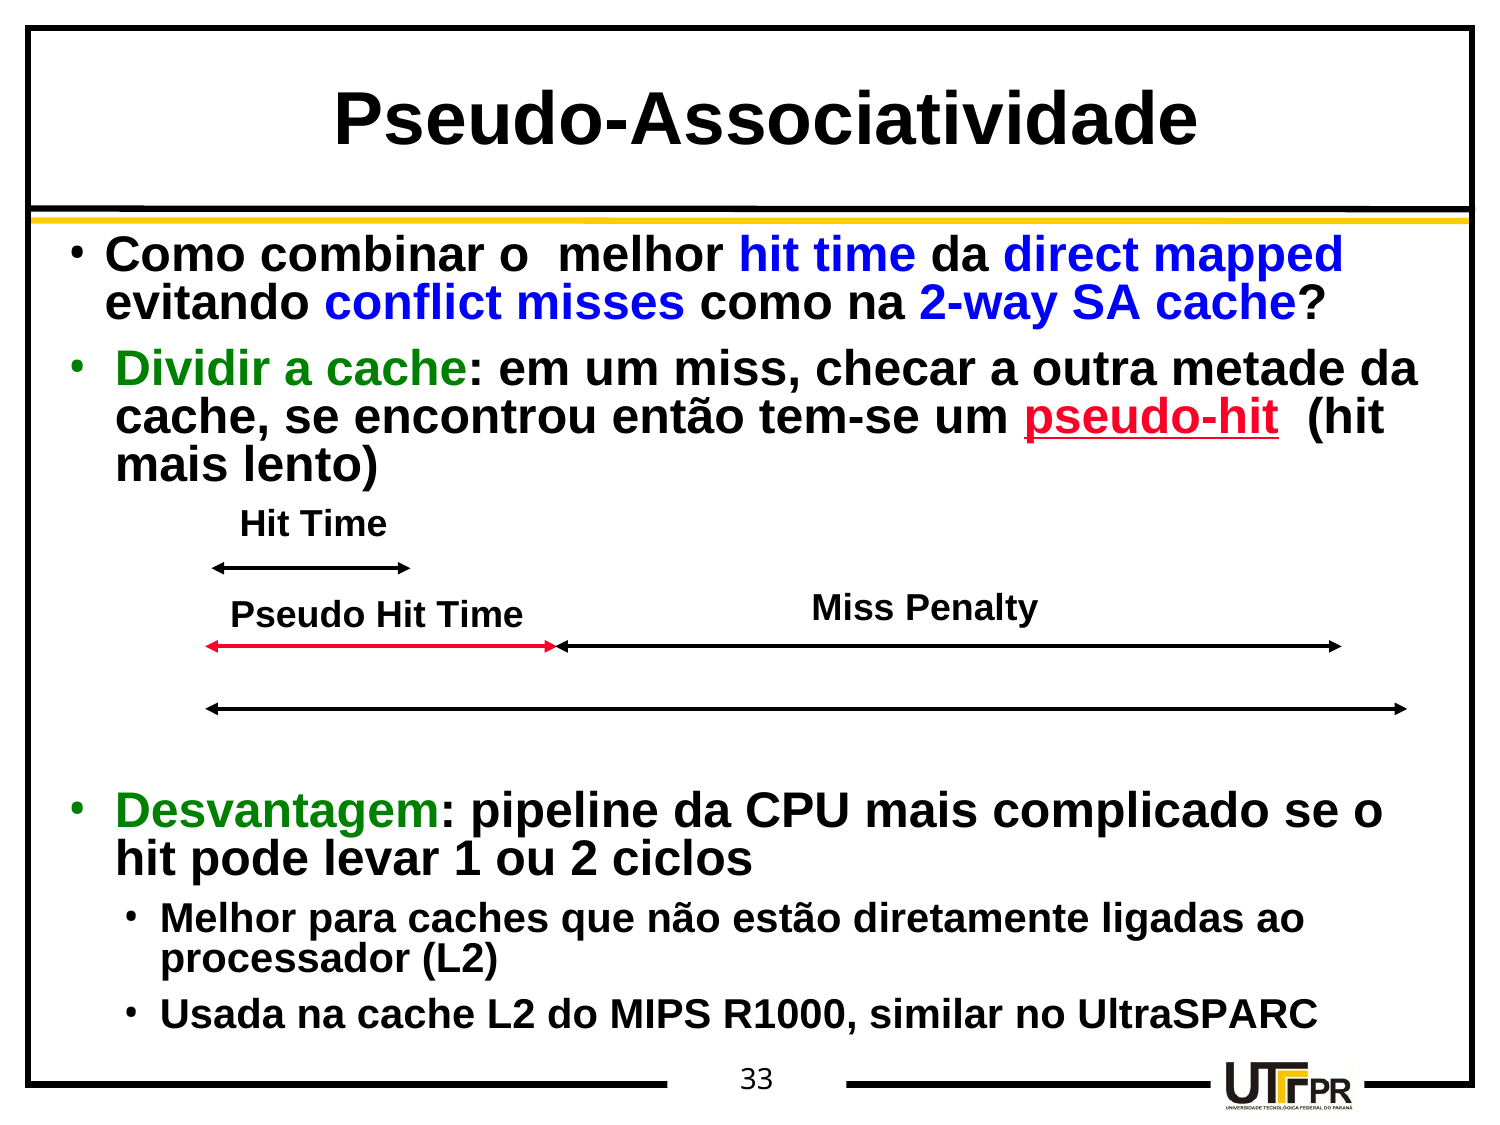

# Pseudo-Associatividade
Como combinar o melhor hit time da direct mapped evitando conflict misses como na 2-way SA cache?
Dividir a cache: em um miss, checar a outra metade da cache, se encontrou então tem-se um pseudo-hit (hit mais lento)
Desvantagem: pipeline da CPU mais complicado se o hit pode levar 1 ou 2 ciclos
Melhor para caches que não estão diretamente ligadas ao processador (L2)
Usada na cache L2 do MIPS R1000, similar no UltraSPARC
Hit Time
Miss Penalty
Pseudo Hit Time